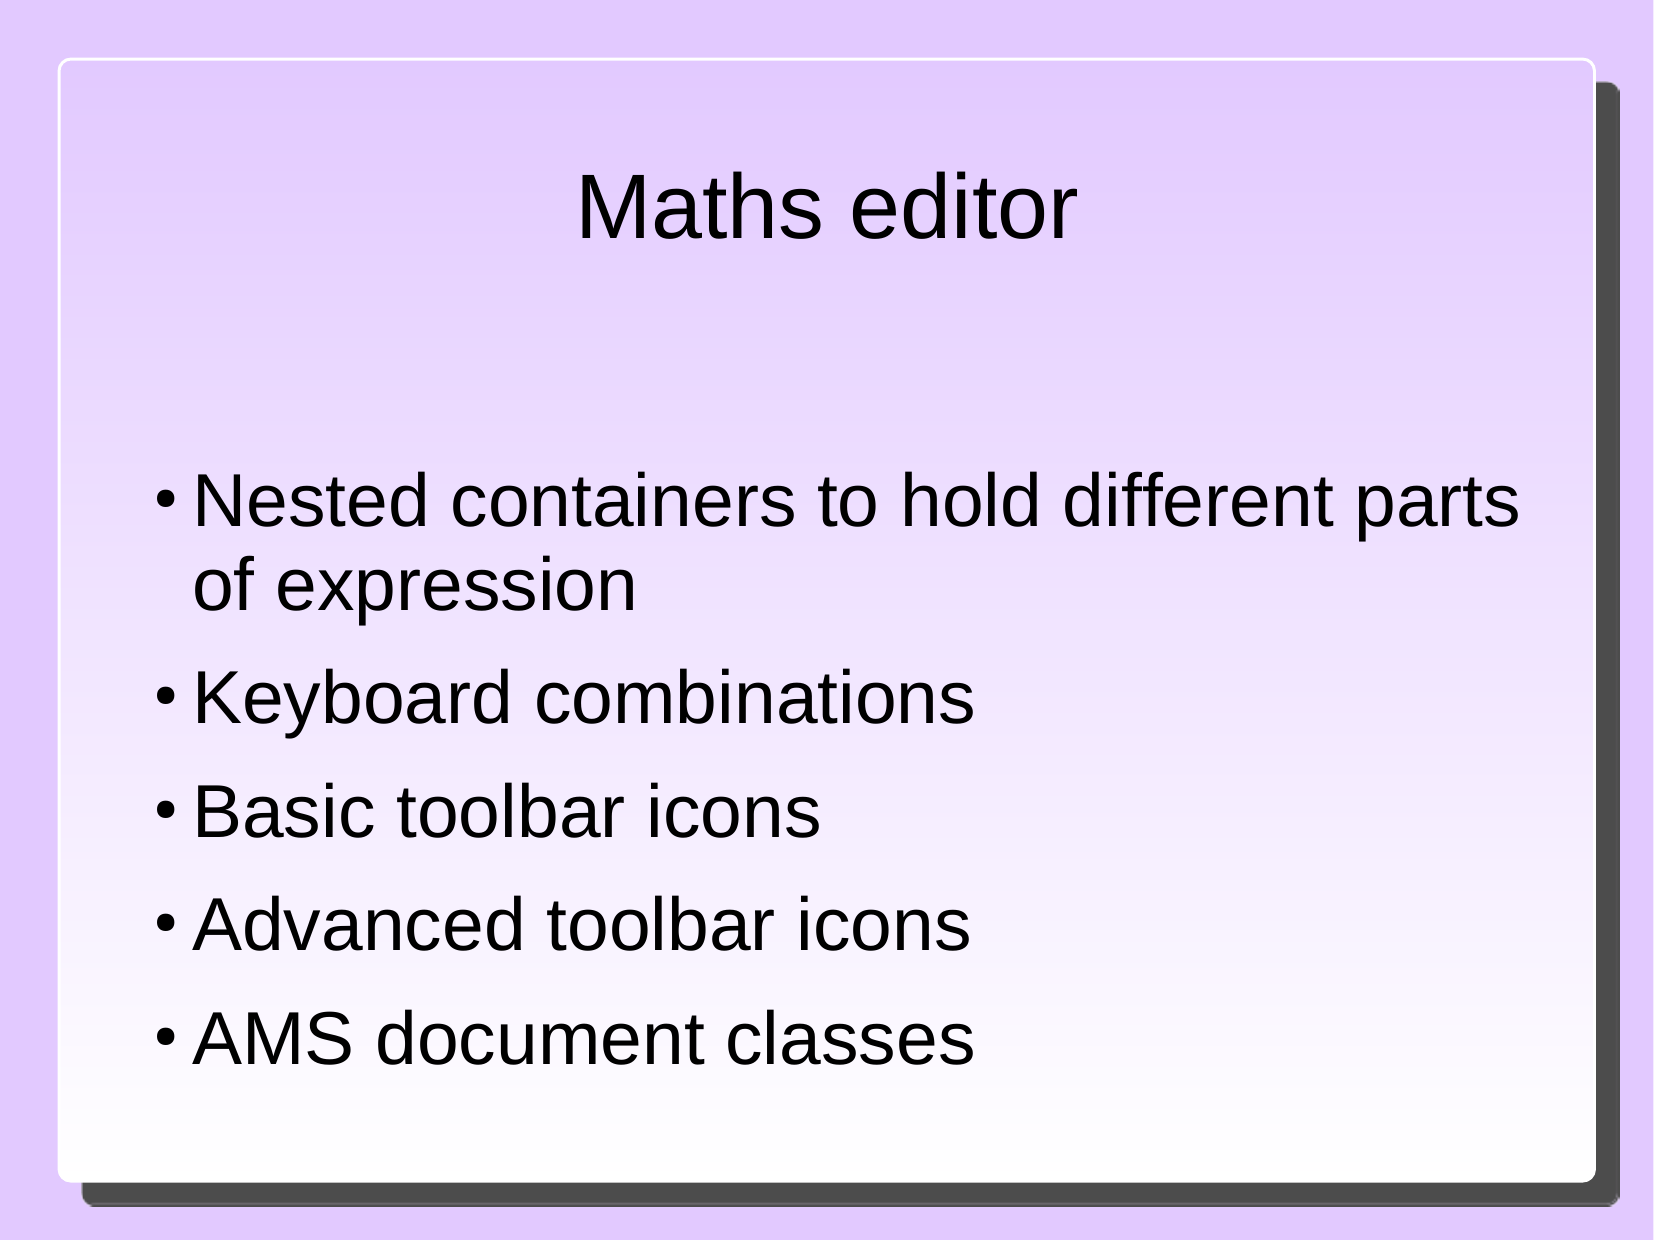

# Maths editor
Nested containers to hold different parts of expression
Keyboard combinations
Basic toolbar icons
Advanced toolbar icons
AMS document classes